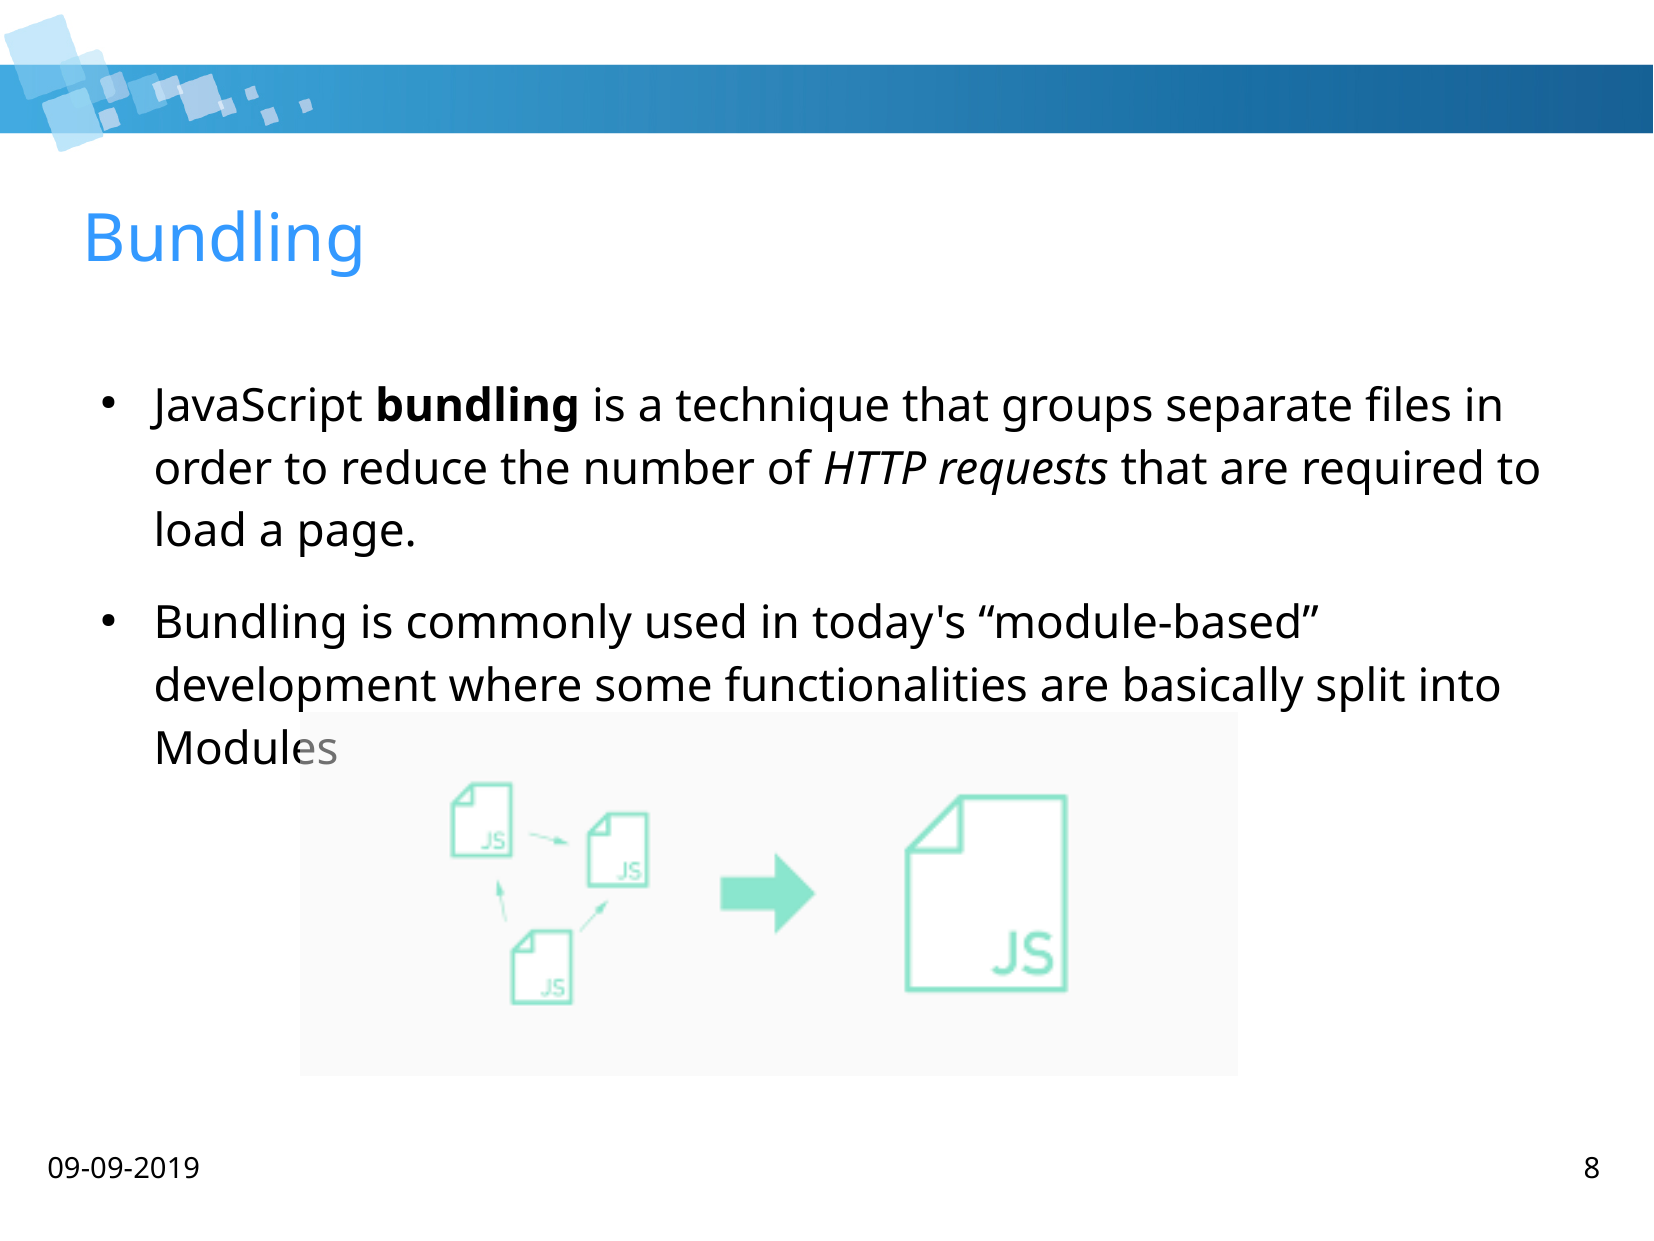

# Bundling
JavaScript bundling is a technique that groups separate files in order to reduce the number of HTTP requests that are required to load a page.
Bundling is commonly used in today's “module-based” development where some functionalities are basically split into Modules
09-09-2019
8